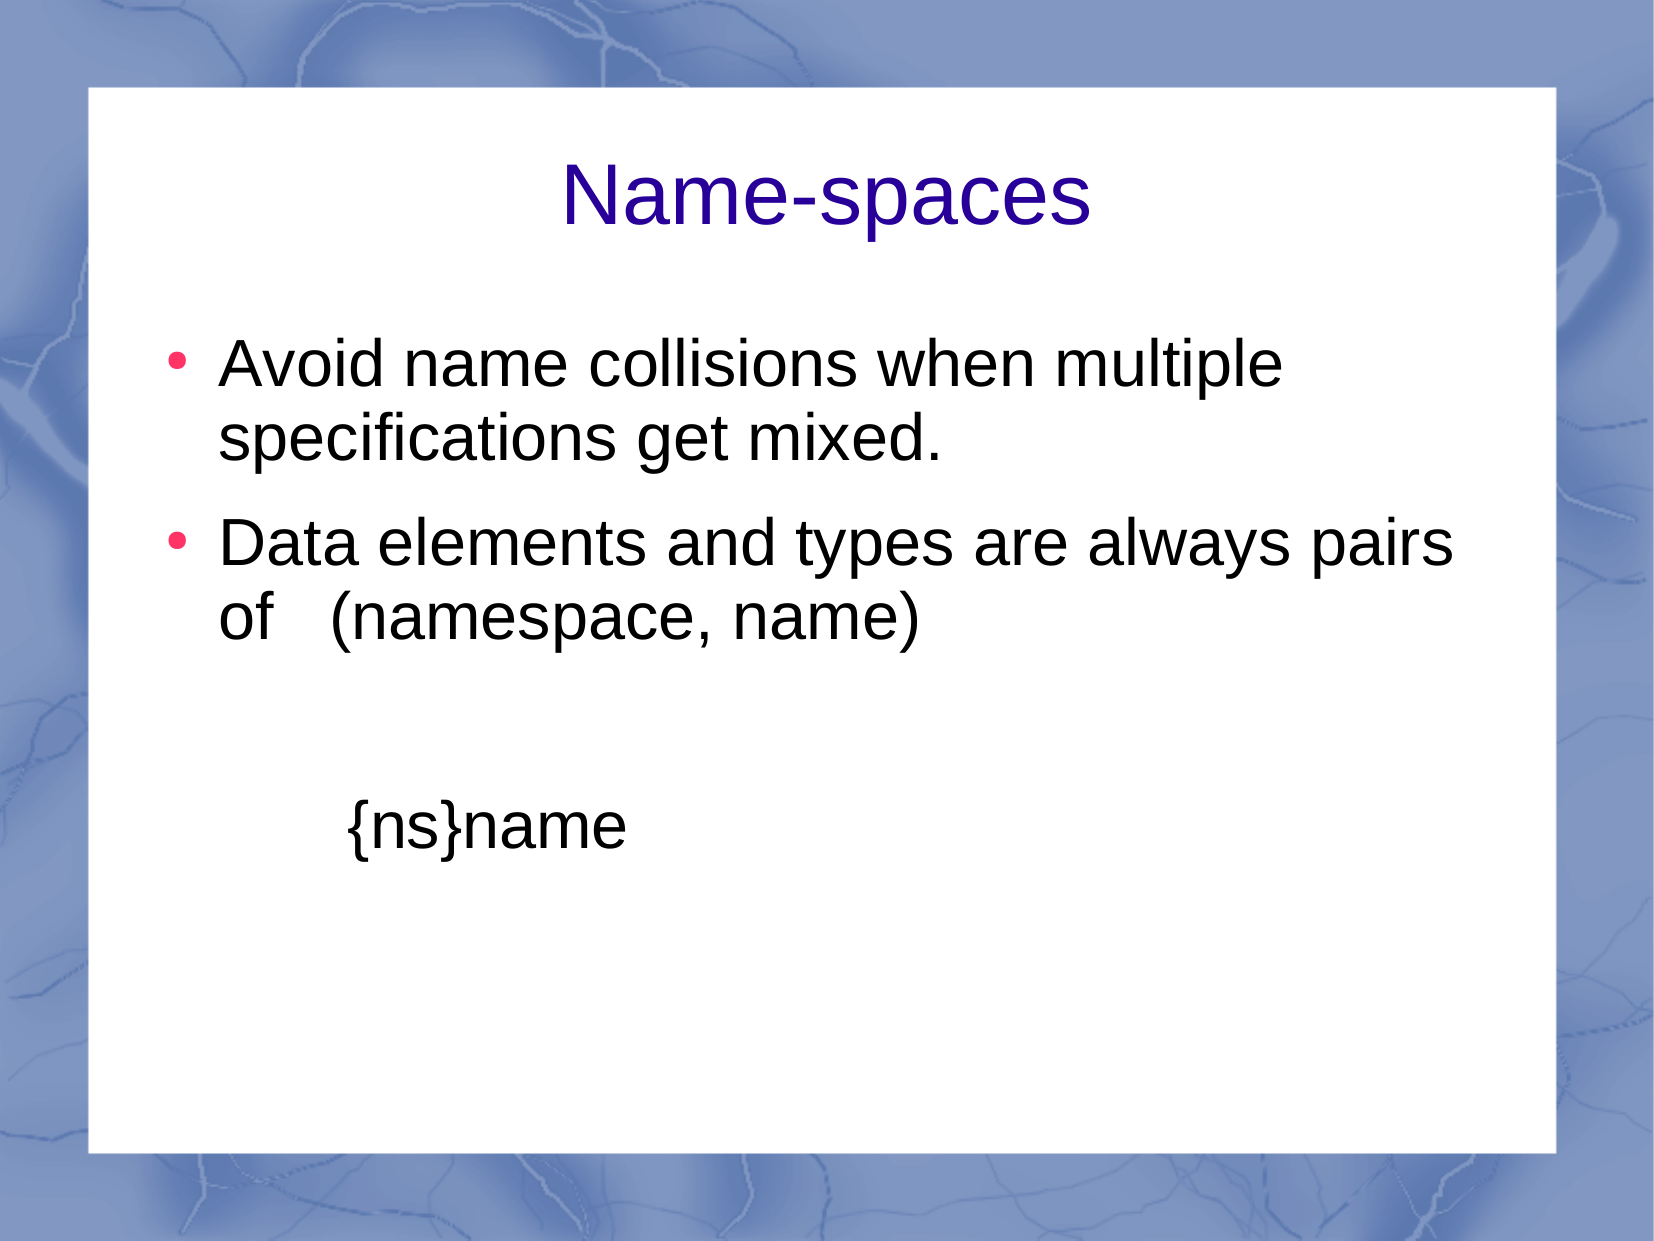

# Name-spaces
Avoid name collisions when multiple specifications get mixed.
Data elements and types are always pairs of (namespace, name)
 {ns}name